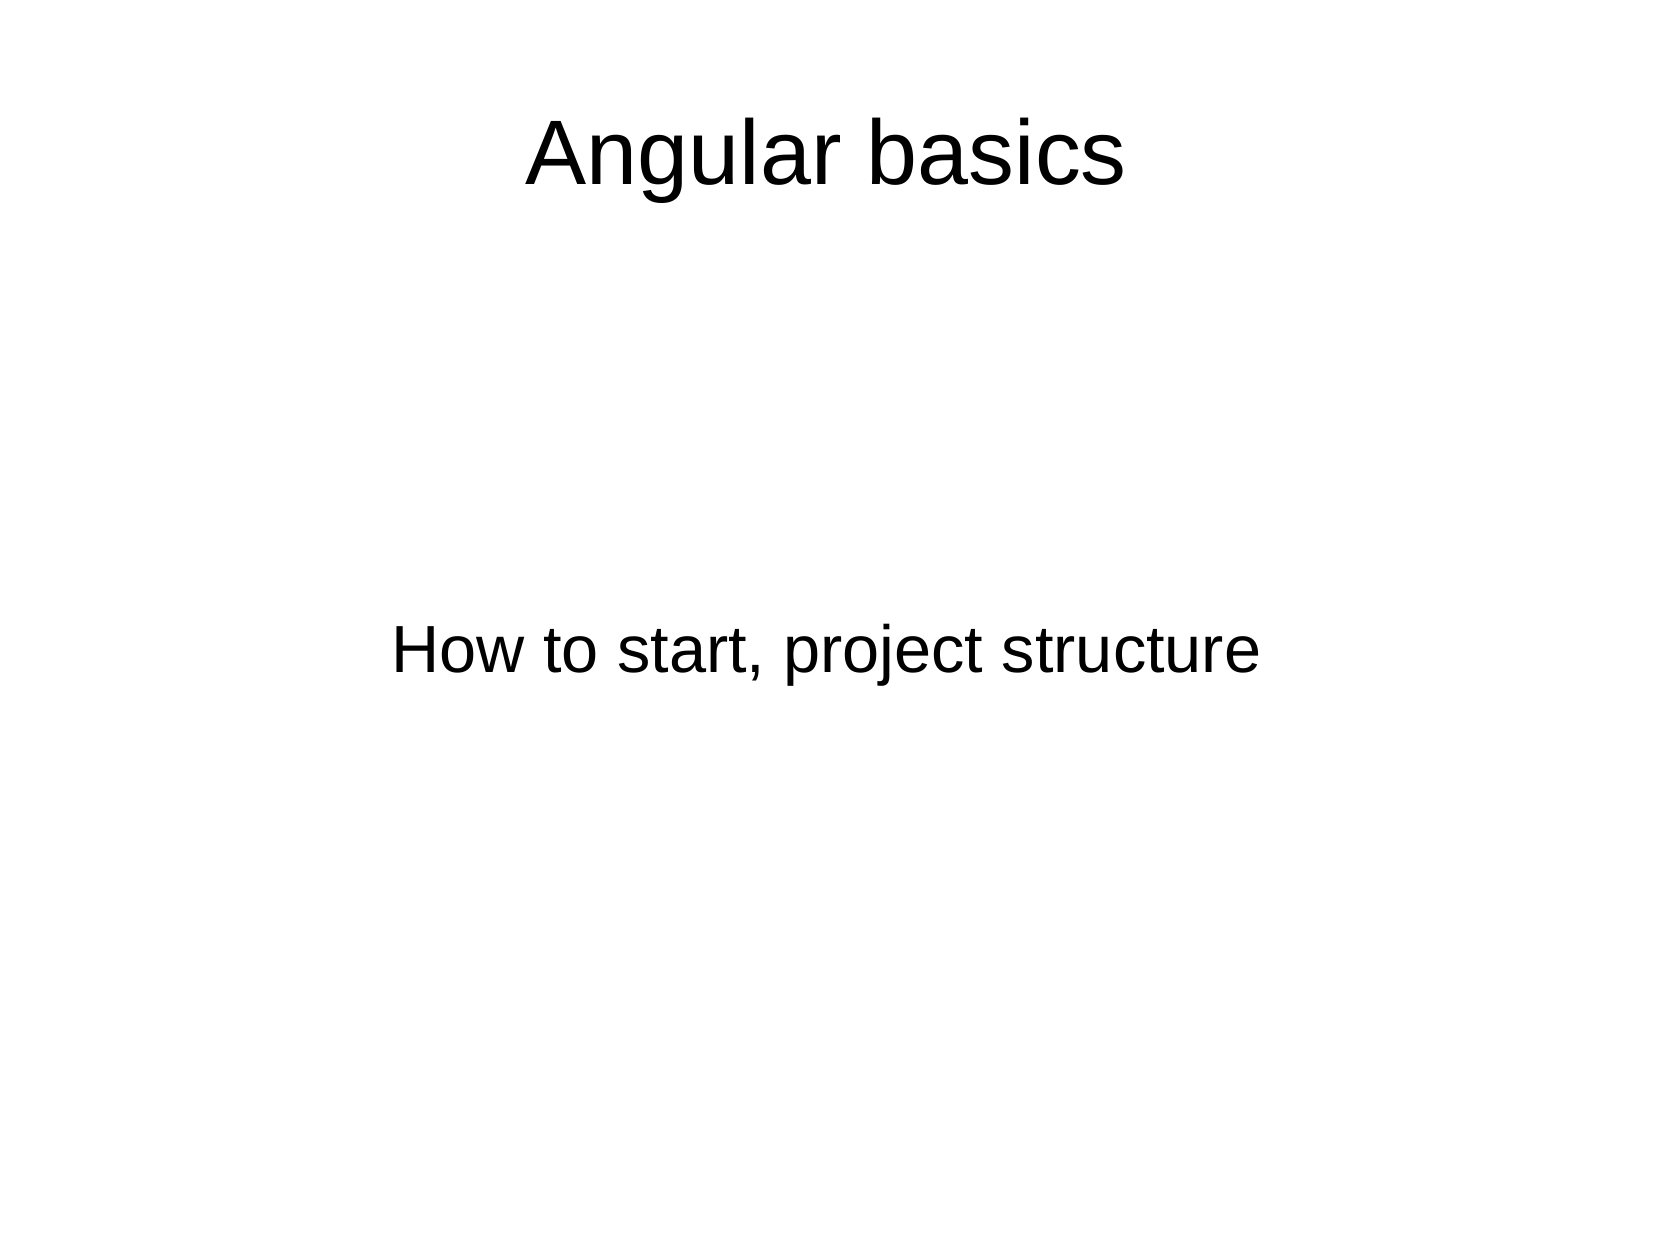

# Angular basics
How to start, project structure